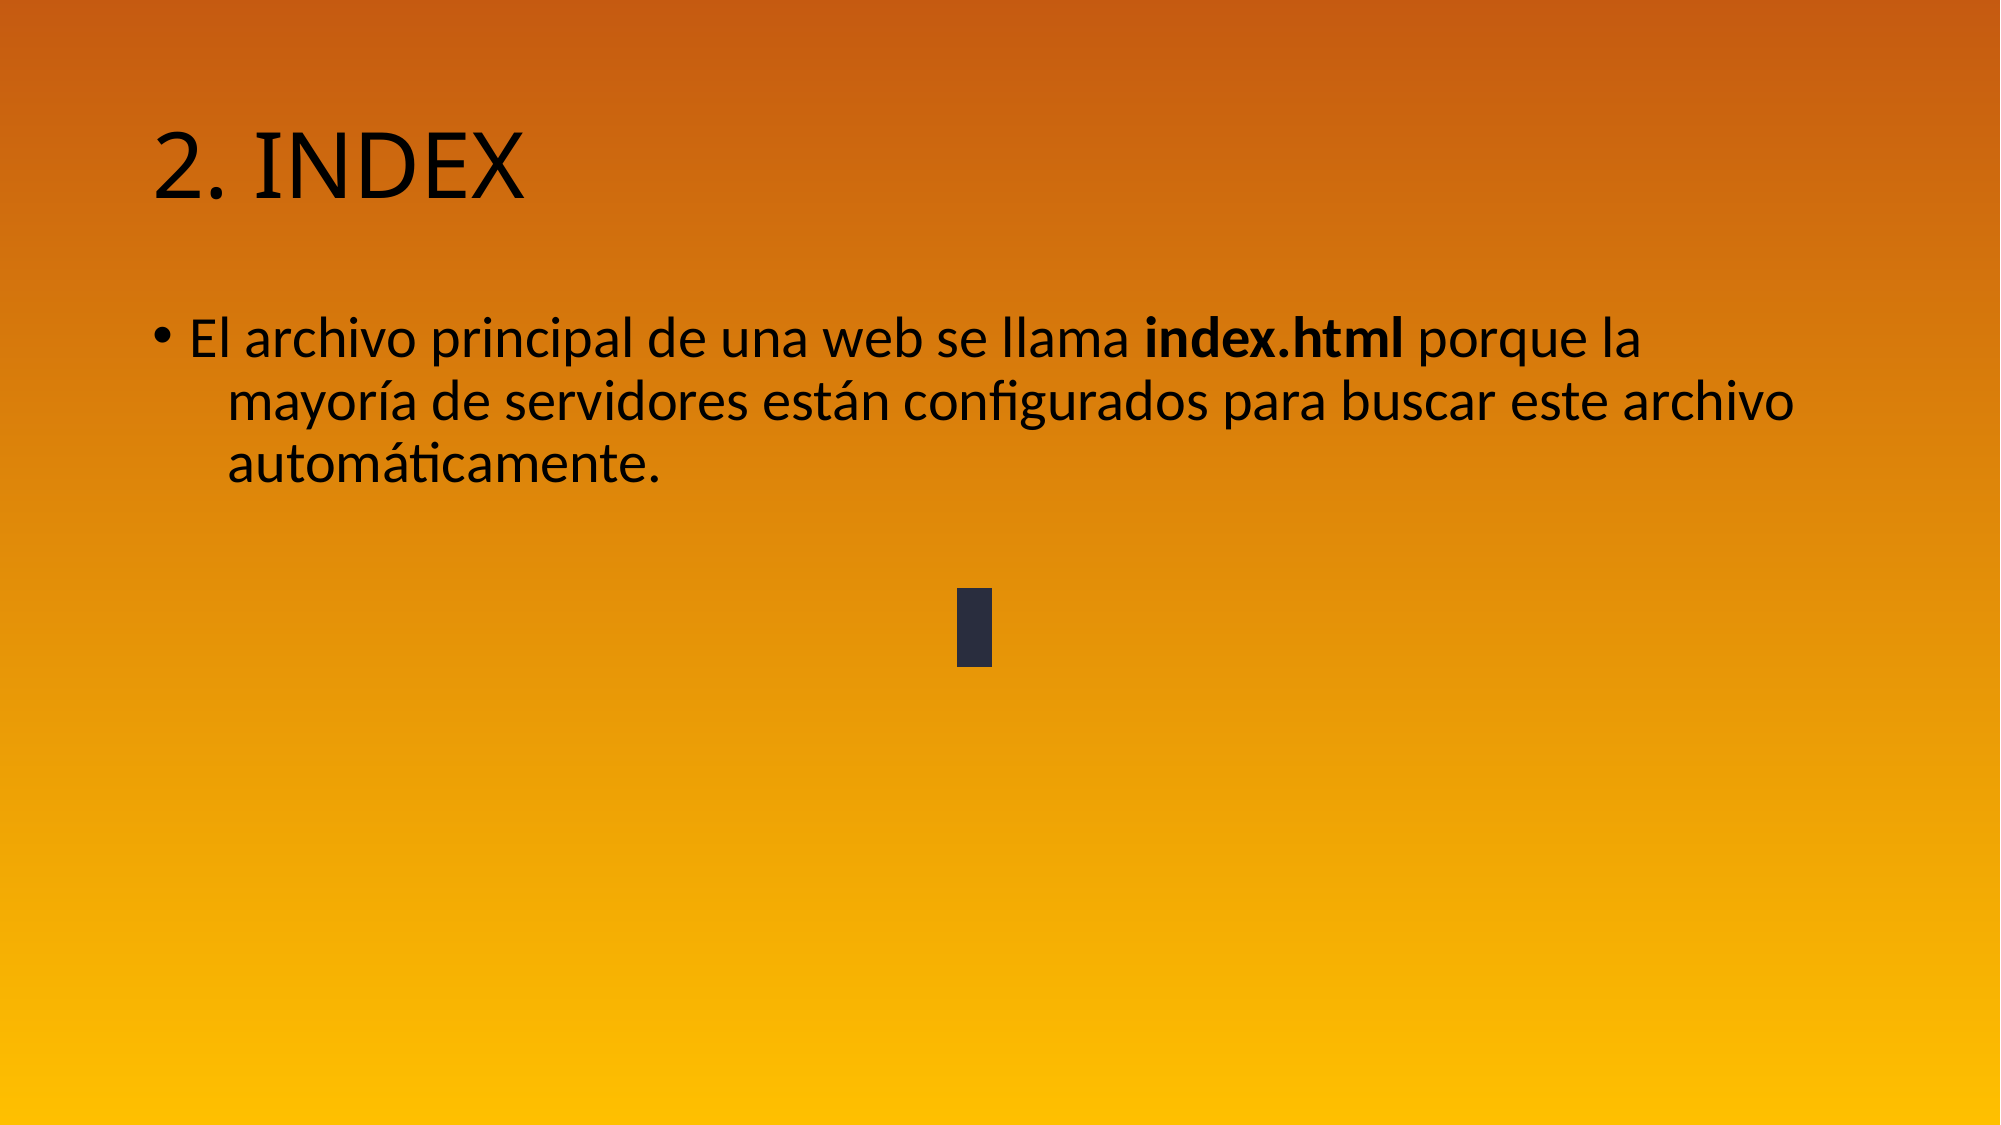

# 2. INDEX
El archivo principal de una web se llama index.html porque la mayoría de servidores están configurados para buscar este archivo automáticamente.